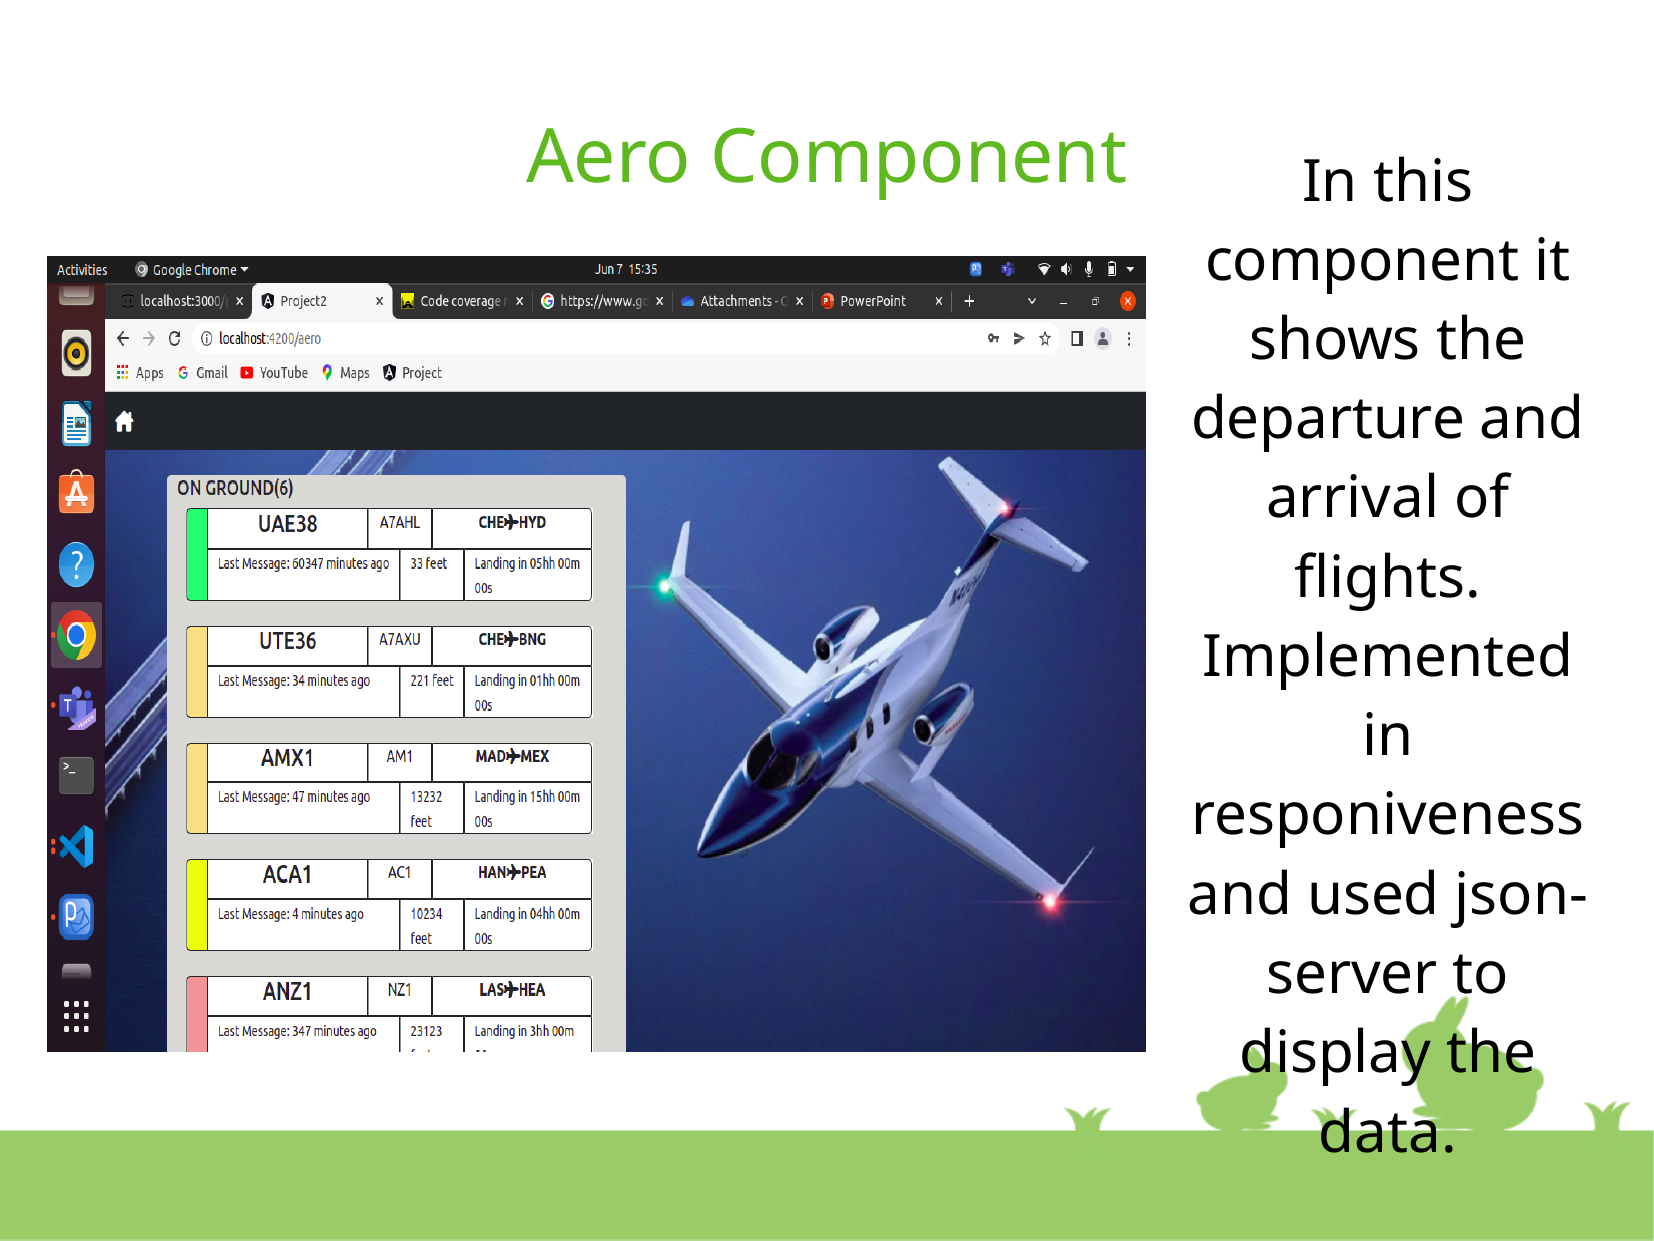

# Aero Component
In this component it shows the departure and arrival of flights.
Implemented in responiveness and used json-server to display the data.